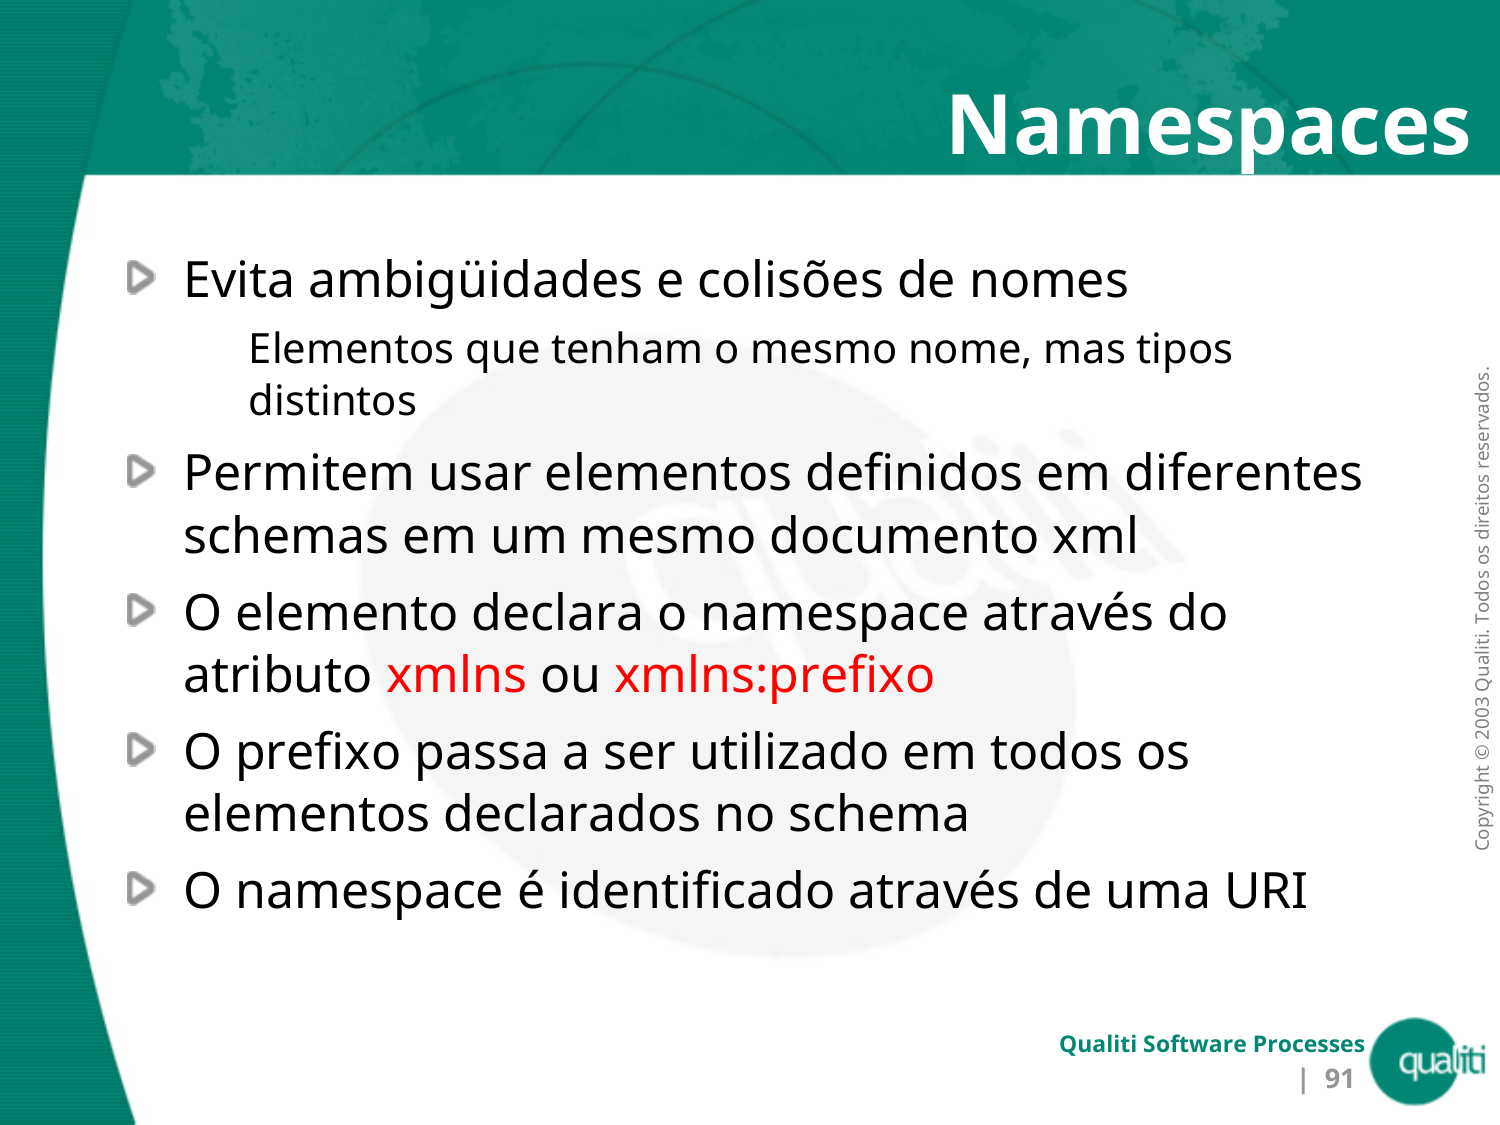

# Namespaces
Evita ambigüidades e colisões de nomes
Elementos que tenham o mesmo nome, mas tipos distintos
Permitem usar elementos definidos em diferentes schemas em um mesmo documento xml
O elemento declara o namespace através do atributo xmlns ou xmlns:prefixo
O prefixo passa a ser utilizado em todos os elementos declarados no schema
O namespace é identificado através de uma URI